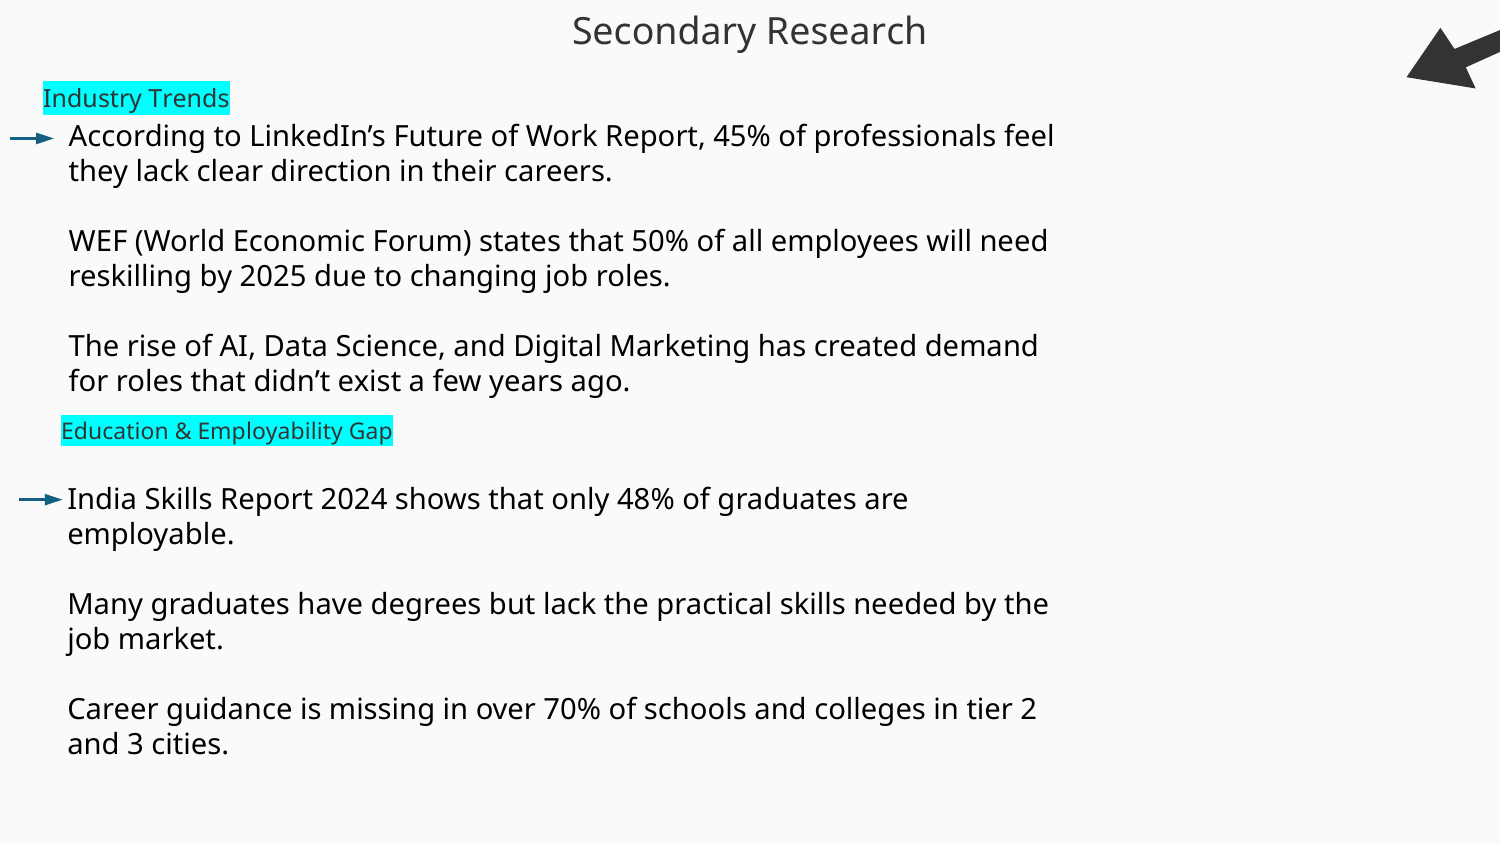

Secondary Research
# Industry Trends
According to LinkedIn’s Future of Work Report, 45% of professionals feel they lack clear direction in their careers.
WEF (World Economic Forum) states that 50% of all employees will need reskilling by 2025 due to changing job roles.
The rise of AI, Data Science, and Digital Marketing has created demand for roles that didn’t exist a few years ago.
Education & Employability Gap
India Skills Report 2024 shows that only 48% of graduates are employable.
Many graduates have degrees but lack the practical skills needed by the job market.
Career guidance is missing in over 70% of schools and colleges in tier 2 and 3 cities.